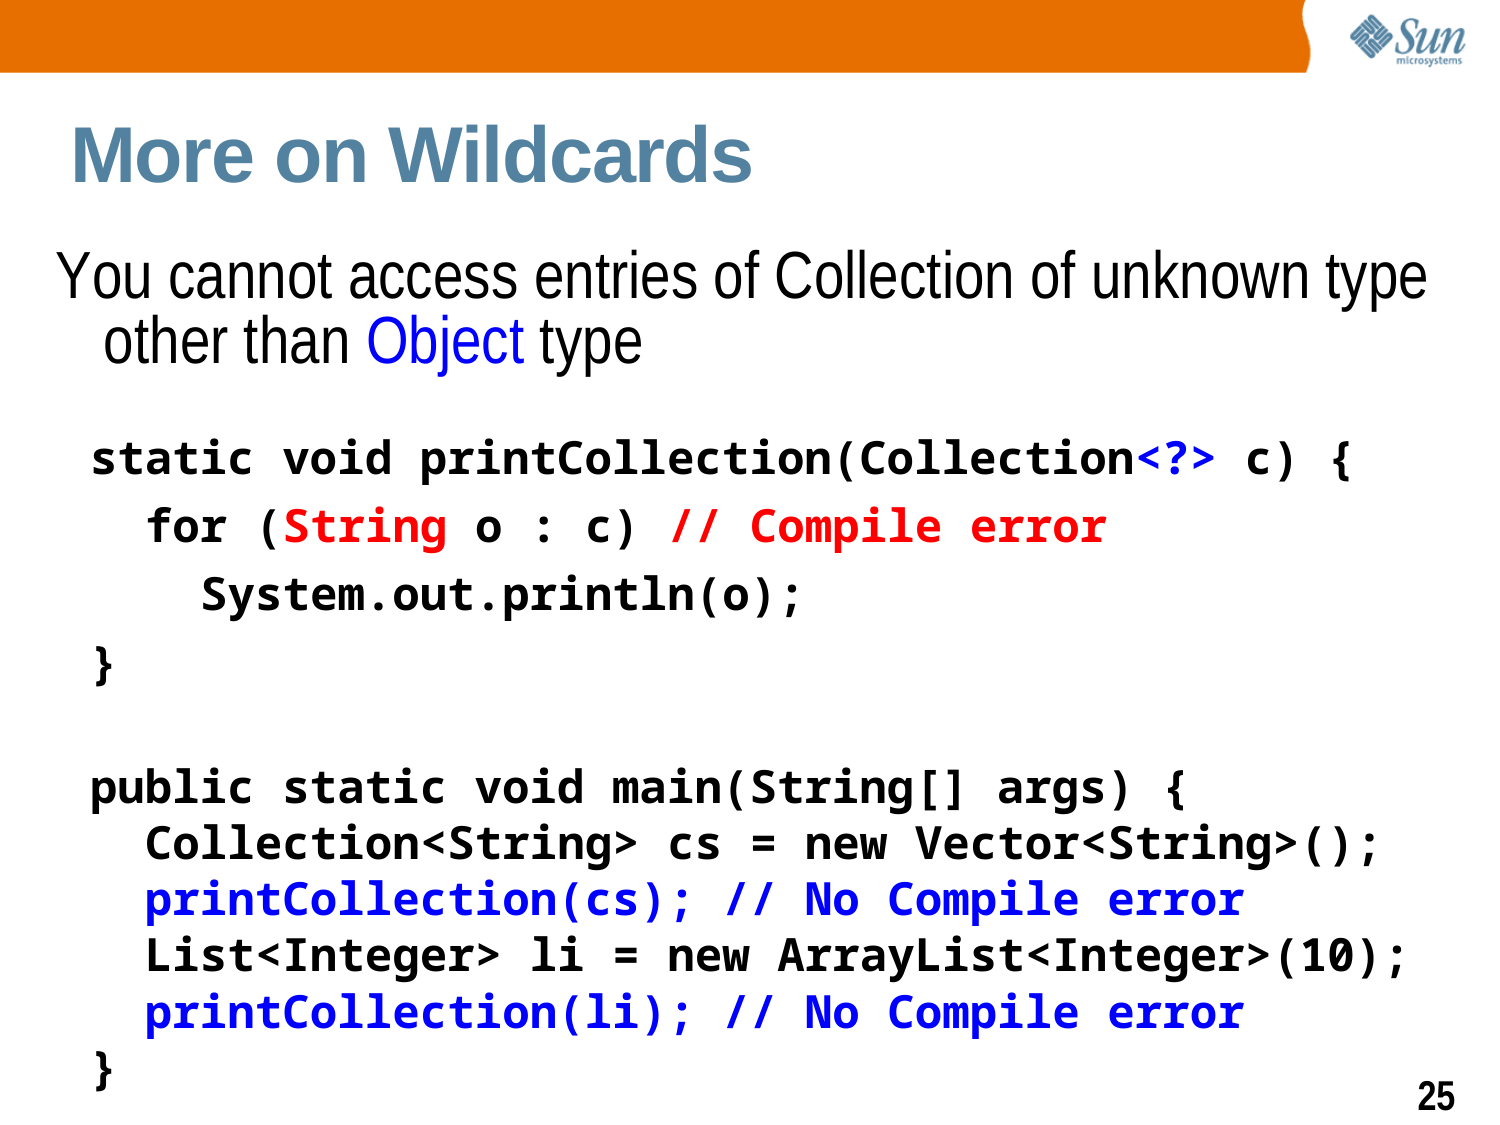

# More on Wildcards
You cannot access entries of Collection of unknown type other than Object type
static void printCollection(Collection<?> c) {
 for (String o : c) // Compile error
 System.out.println(o);
}
public static void main(String[] args) {
 Collection<String> cs = new Vector<String>();
 printCollection(cs); // No Compile error
 List<Integer> li = new ArrayList<Integer>(10);
 printCollection(li); // No Compile error
}